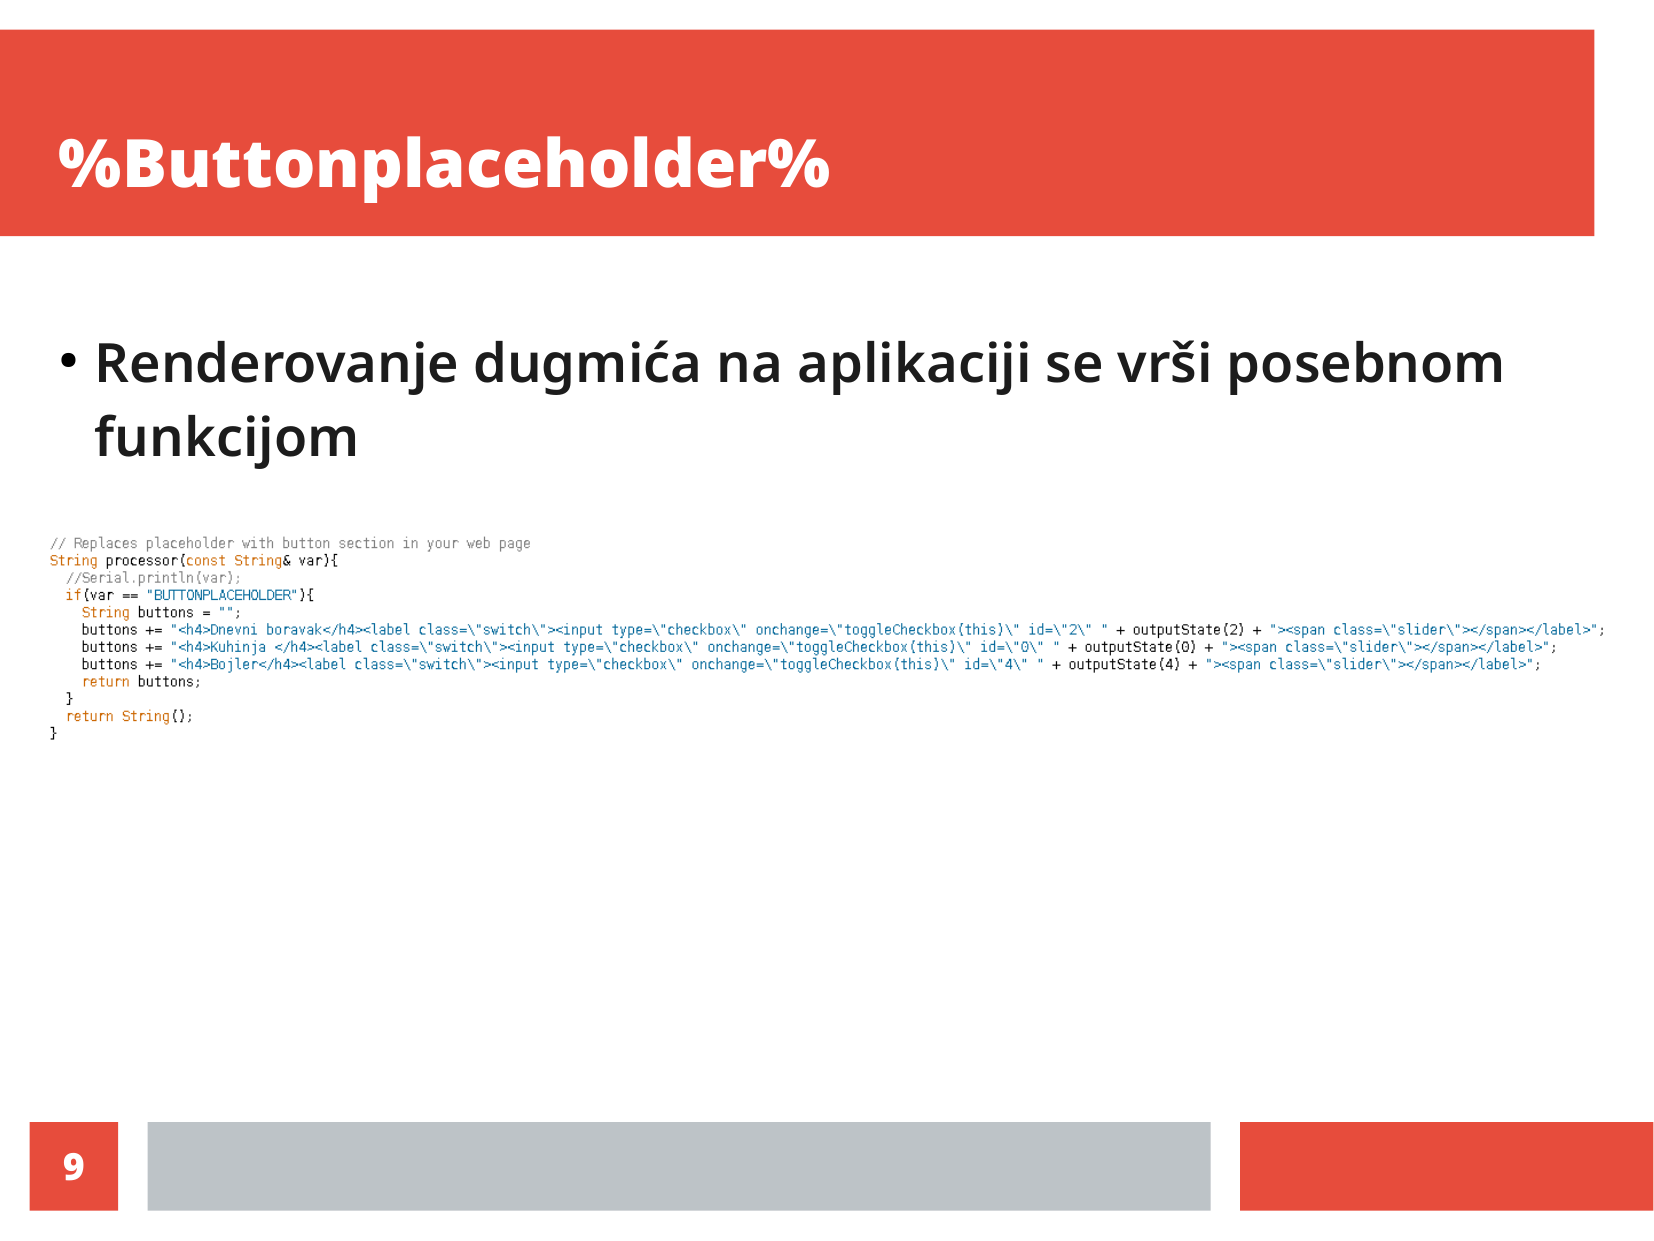

# %Buttonplaceholder%
Renderovanje dugmića na aplikaciji se vrši posebnom funkcijom
9